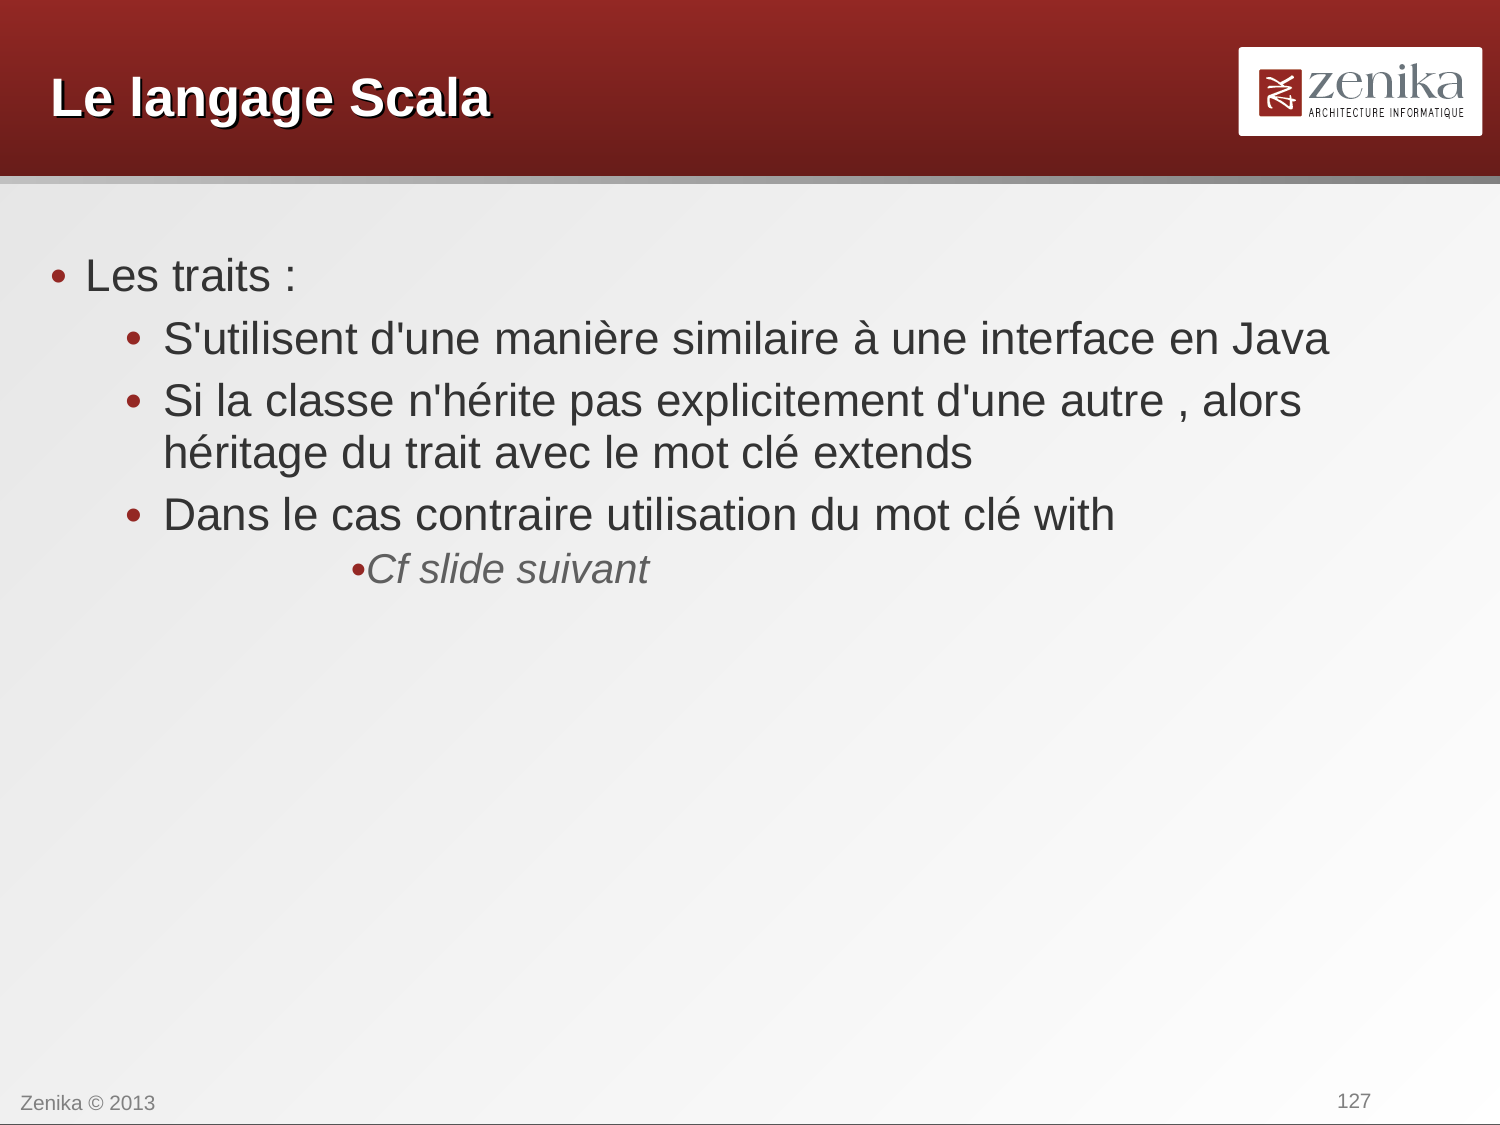

# Le langage Scala
Les traits :
S'utilisent d'une manière similaire à une interface en Java
Si la classe n'hérite pas explicitement d'une autre , alors héritage du trait avec le mot clé extends
Dans le cas contraire utilisation du mot clé with
Cf slide suivant